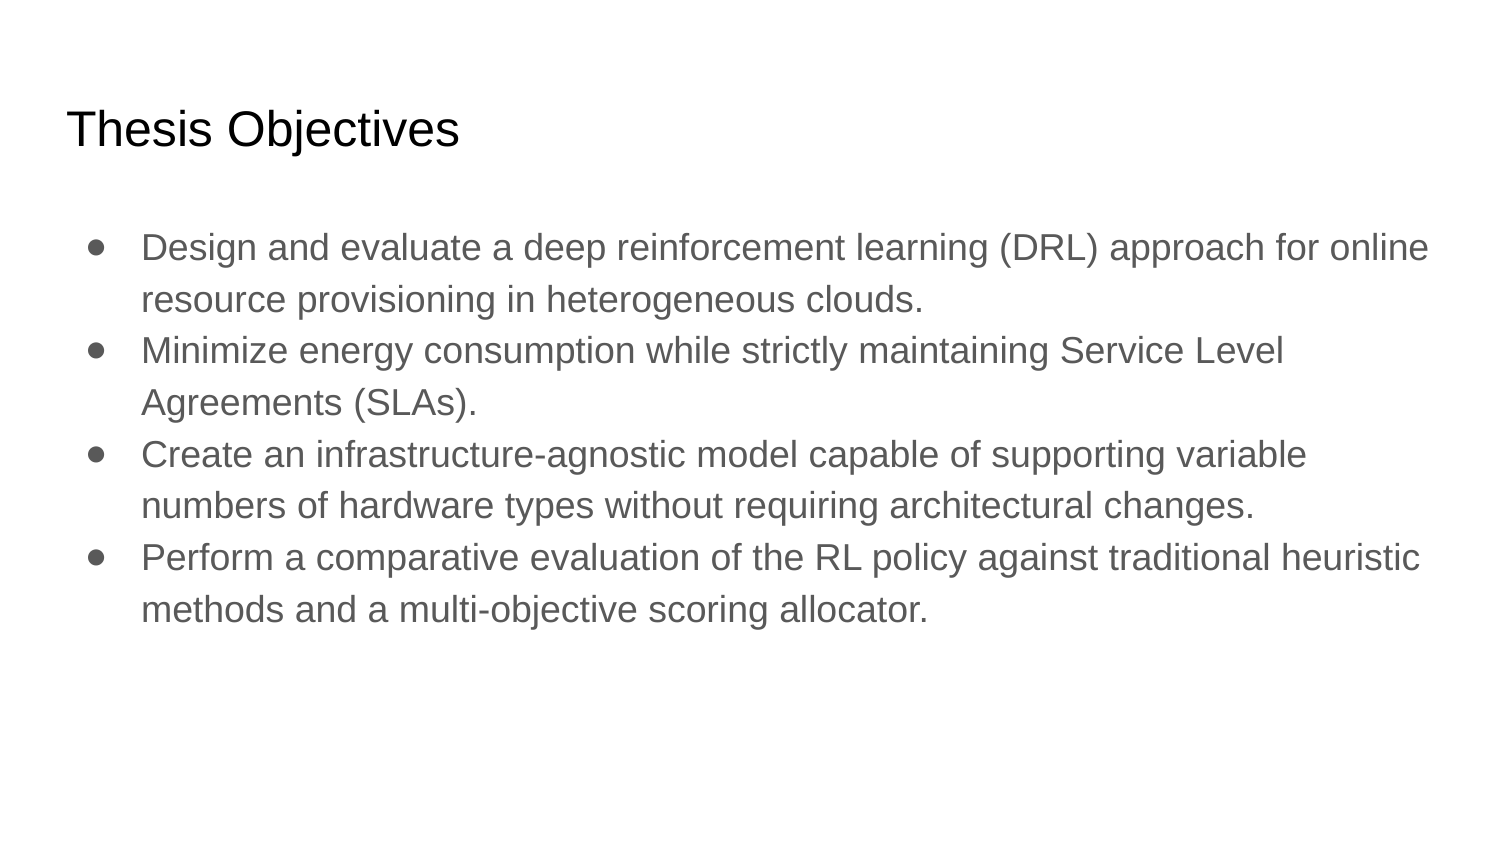

# Thesis Objectives
Design and evaluate a deep reinforcement learning (DRL) approach for online resource provisioning in heterogeneous clouds.
Minimize energy consumption while strictly maintaining Service Level Agreements (SLAs).
Create an infrastructure-agnostic model capable of supporting variable numbers of hardware types without requiring architectural changes.
Perform a comparative evaluation of the RL policy against traditional heuristic methods and a multi-objective scoring allocator.